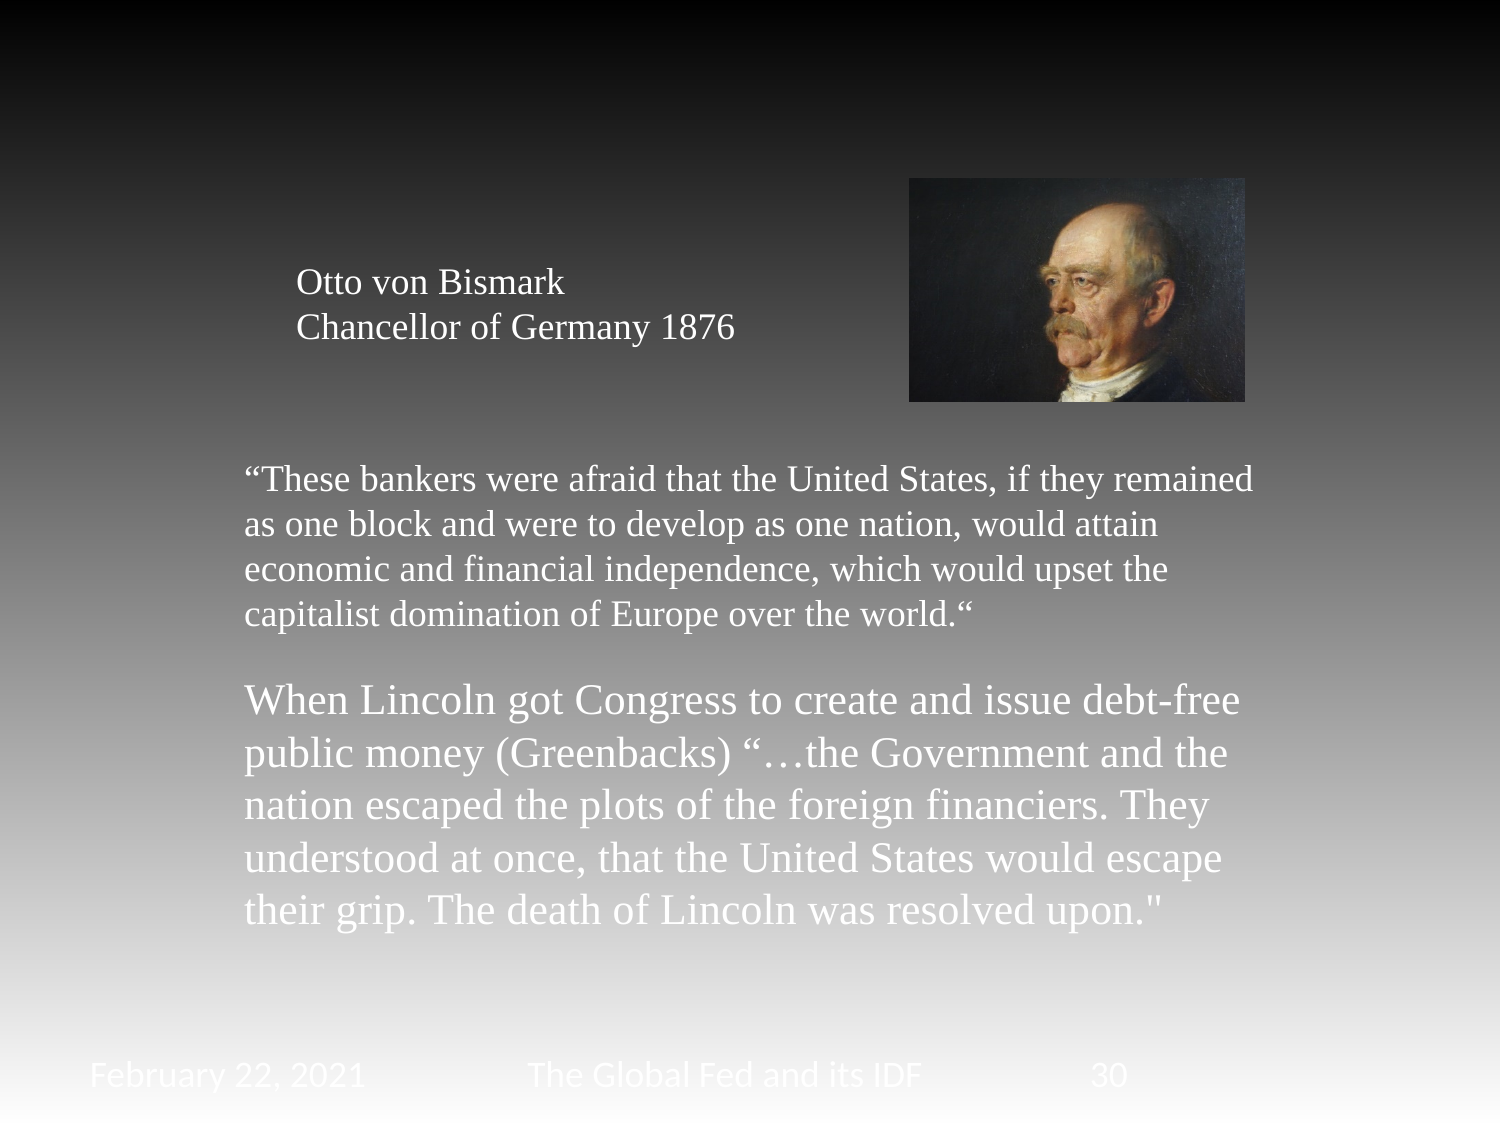

Otto von Bismark
Chancellor of Germany 1876
“These bankers were afraid that the United States, if they remained as one block and were to develop as one nation, would attain economic and financial independence, which would upset the capitalist domination of Europe over the world.“
When Lincoln got Congress to create and issue debt-free public money (Greenbacks) “…the Government and the nation escaped the plots of the foreign financiers. They understood at once, that the United States would escape their grip. The death of Lincoln was resolved upon."
February 22, 2021
The Global Fed and its IDF